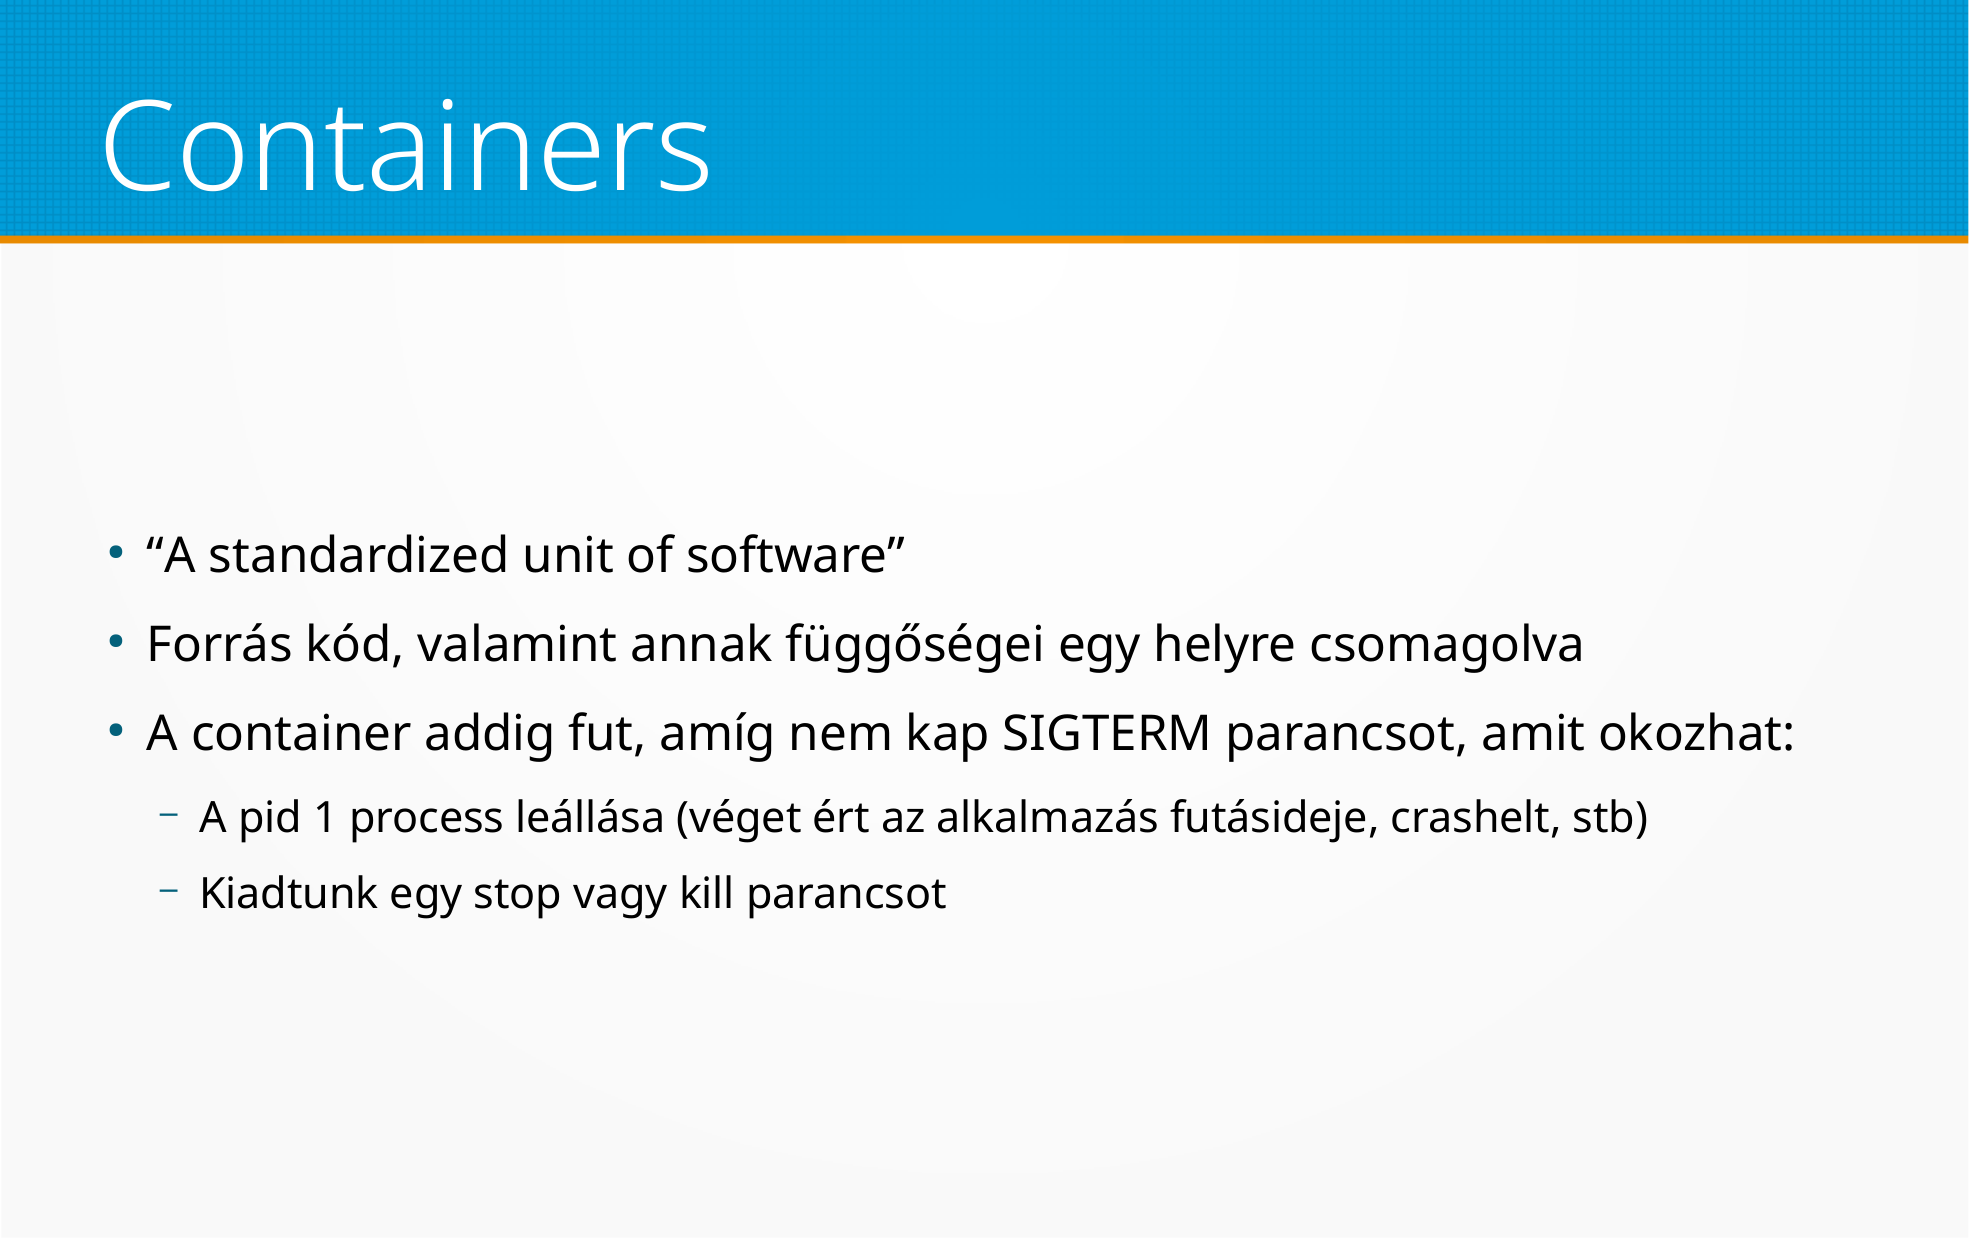

# Containers
“A standardized unit of software”
Forrás kód, valamint annak függőségei egy helyre csomagolva
A container addig fut, amíg nem kap SIGTERM parancsot, amit okozhat:
A pid 1 process leállása (véget ért az alkalmazás futásideje, crashelt, stb)
Kiadtunk egy stop vagy kill parancsot